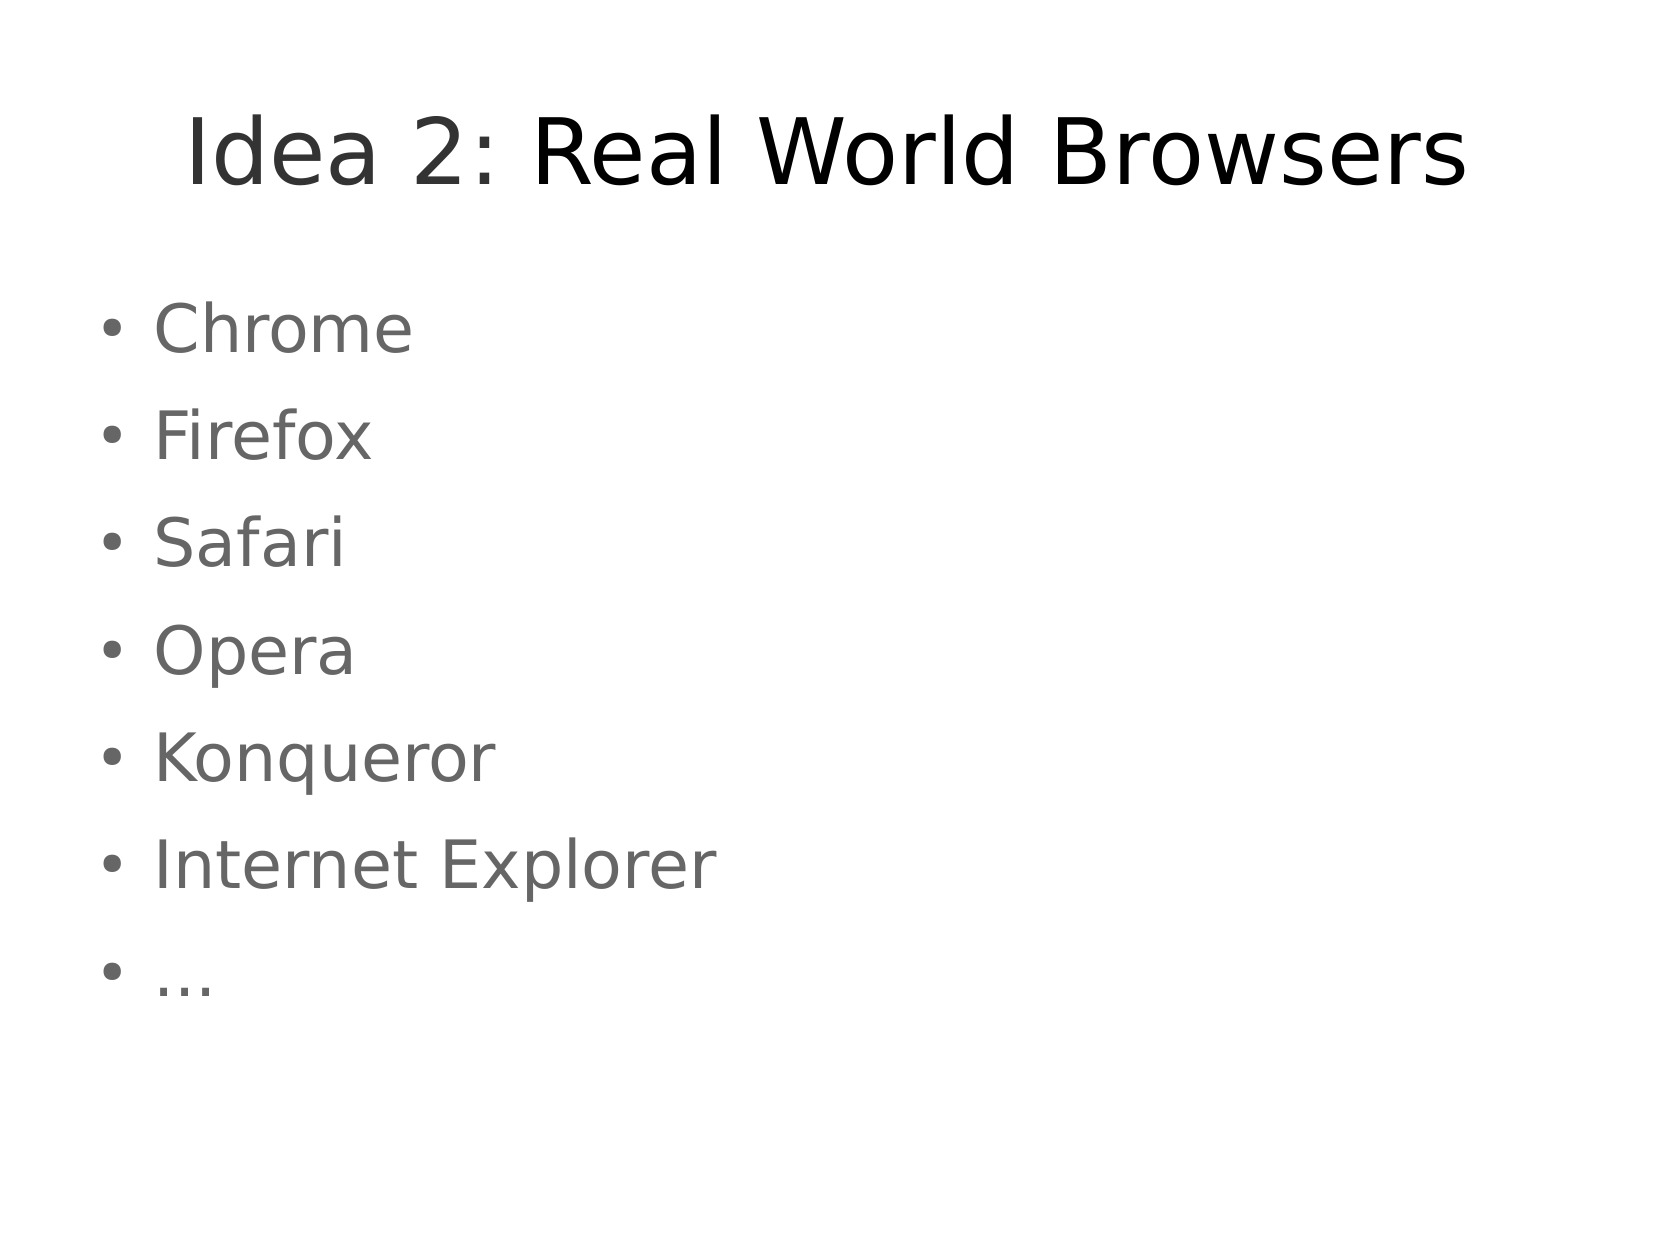

# Idea 2: Real World Browsers
Chrome
Firefox
Safari
Opera
Konqueror
Internet Explorer
...